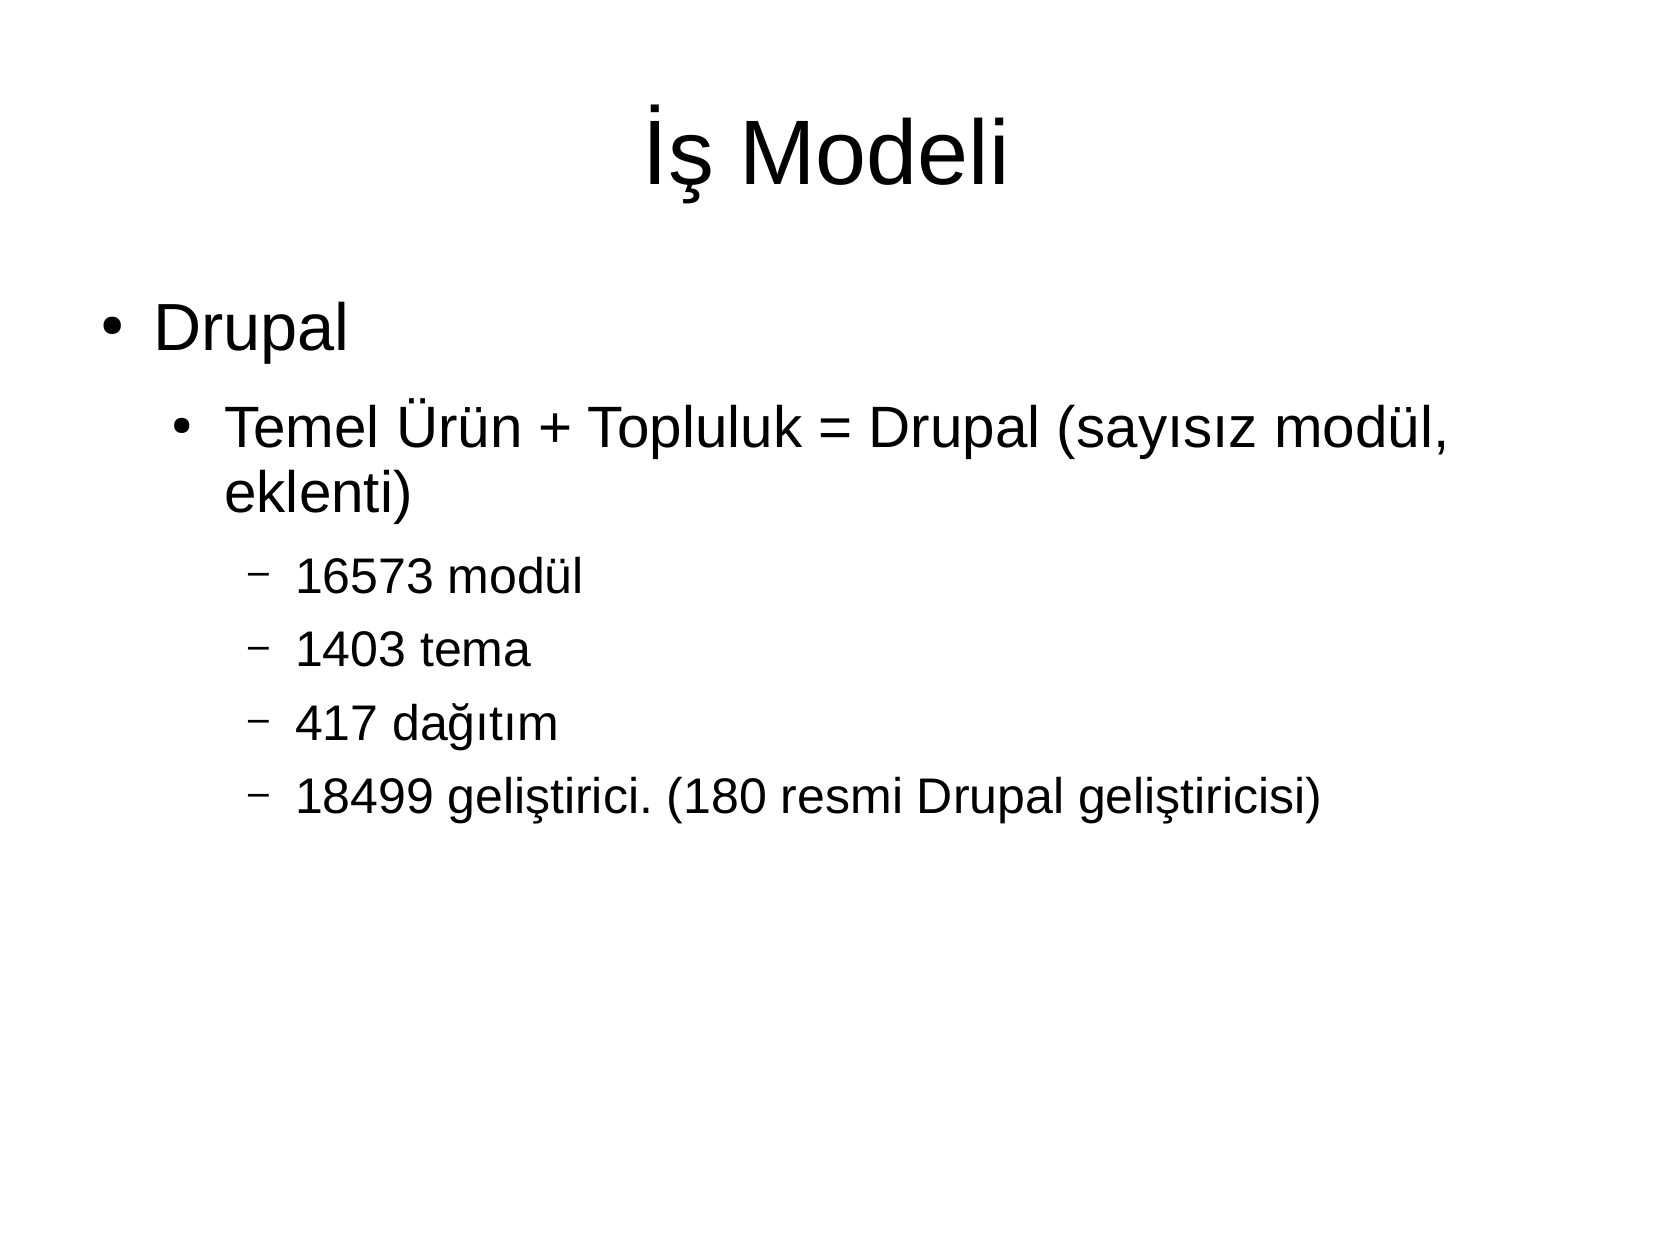

# İş Modeli
Drupal
Temel Ürün + Topluluk = Drupal (sayısız modül, eklenti)
16573 modül
1403 tema
417 dağıtım
18499 geliştirici. (180 resmi Drupal geliştiricisi)